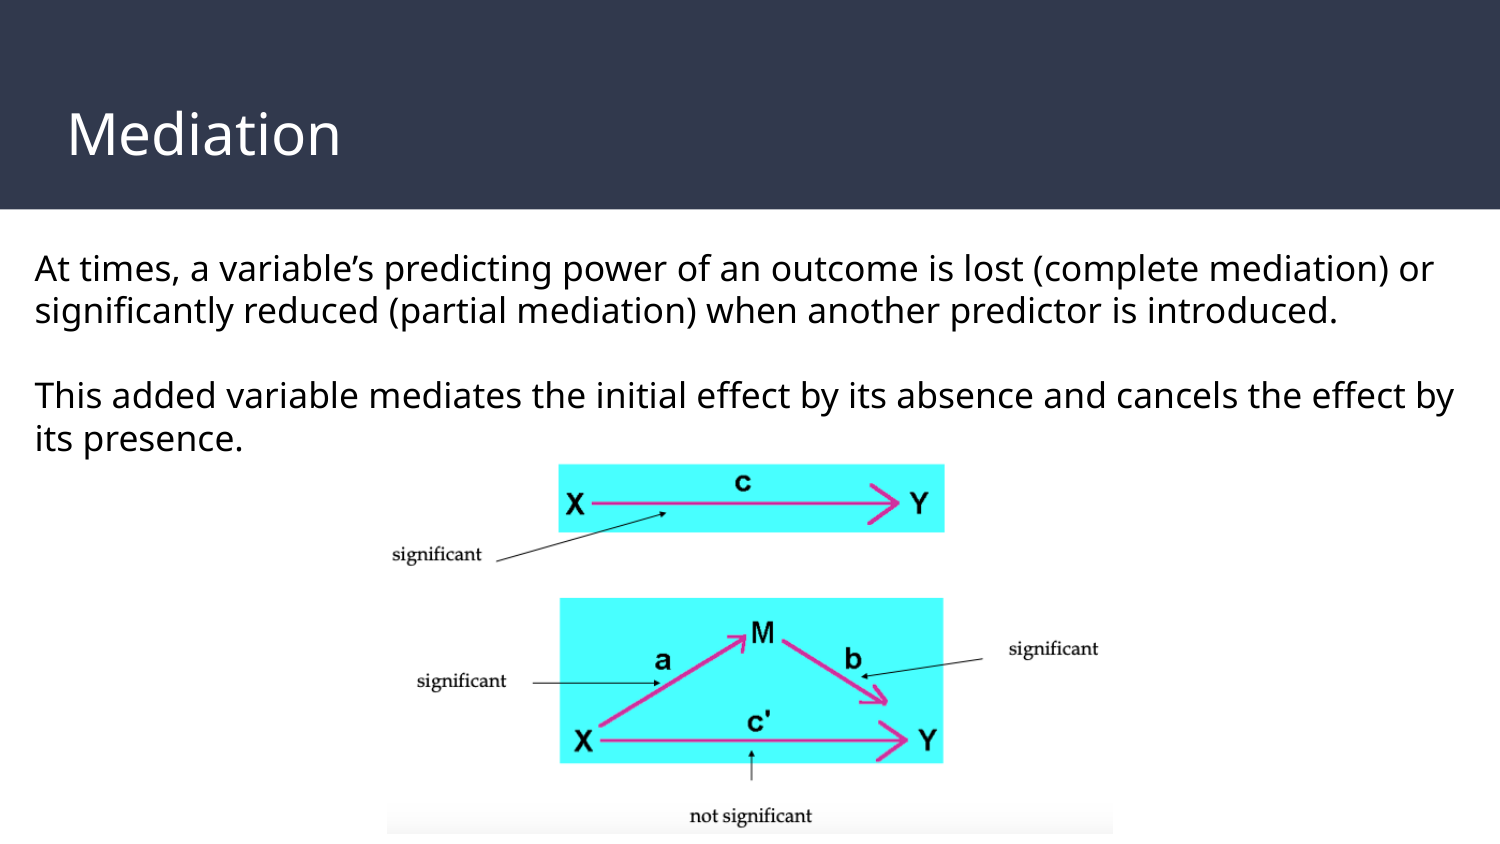

# Mediation
At times, a variable’s predicting power of an outcome is lost (complete mediation) or significantly reduced (partial mediation) when another predictor is introduced.
This added variable mediates the initial effect by its absence and cancels the effect by its presence.